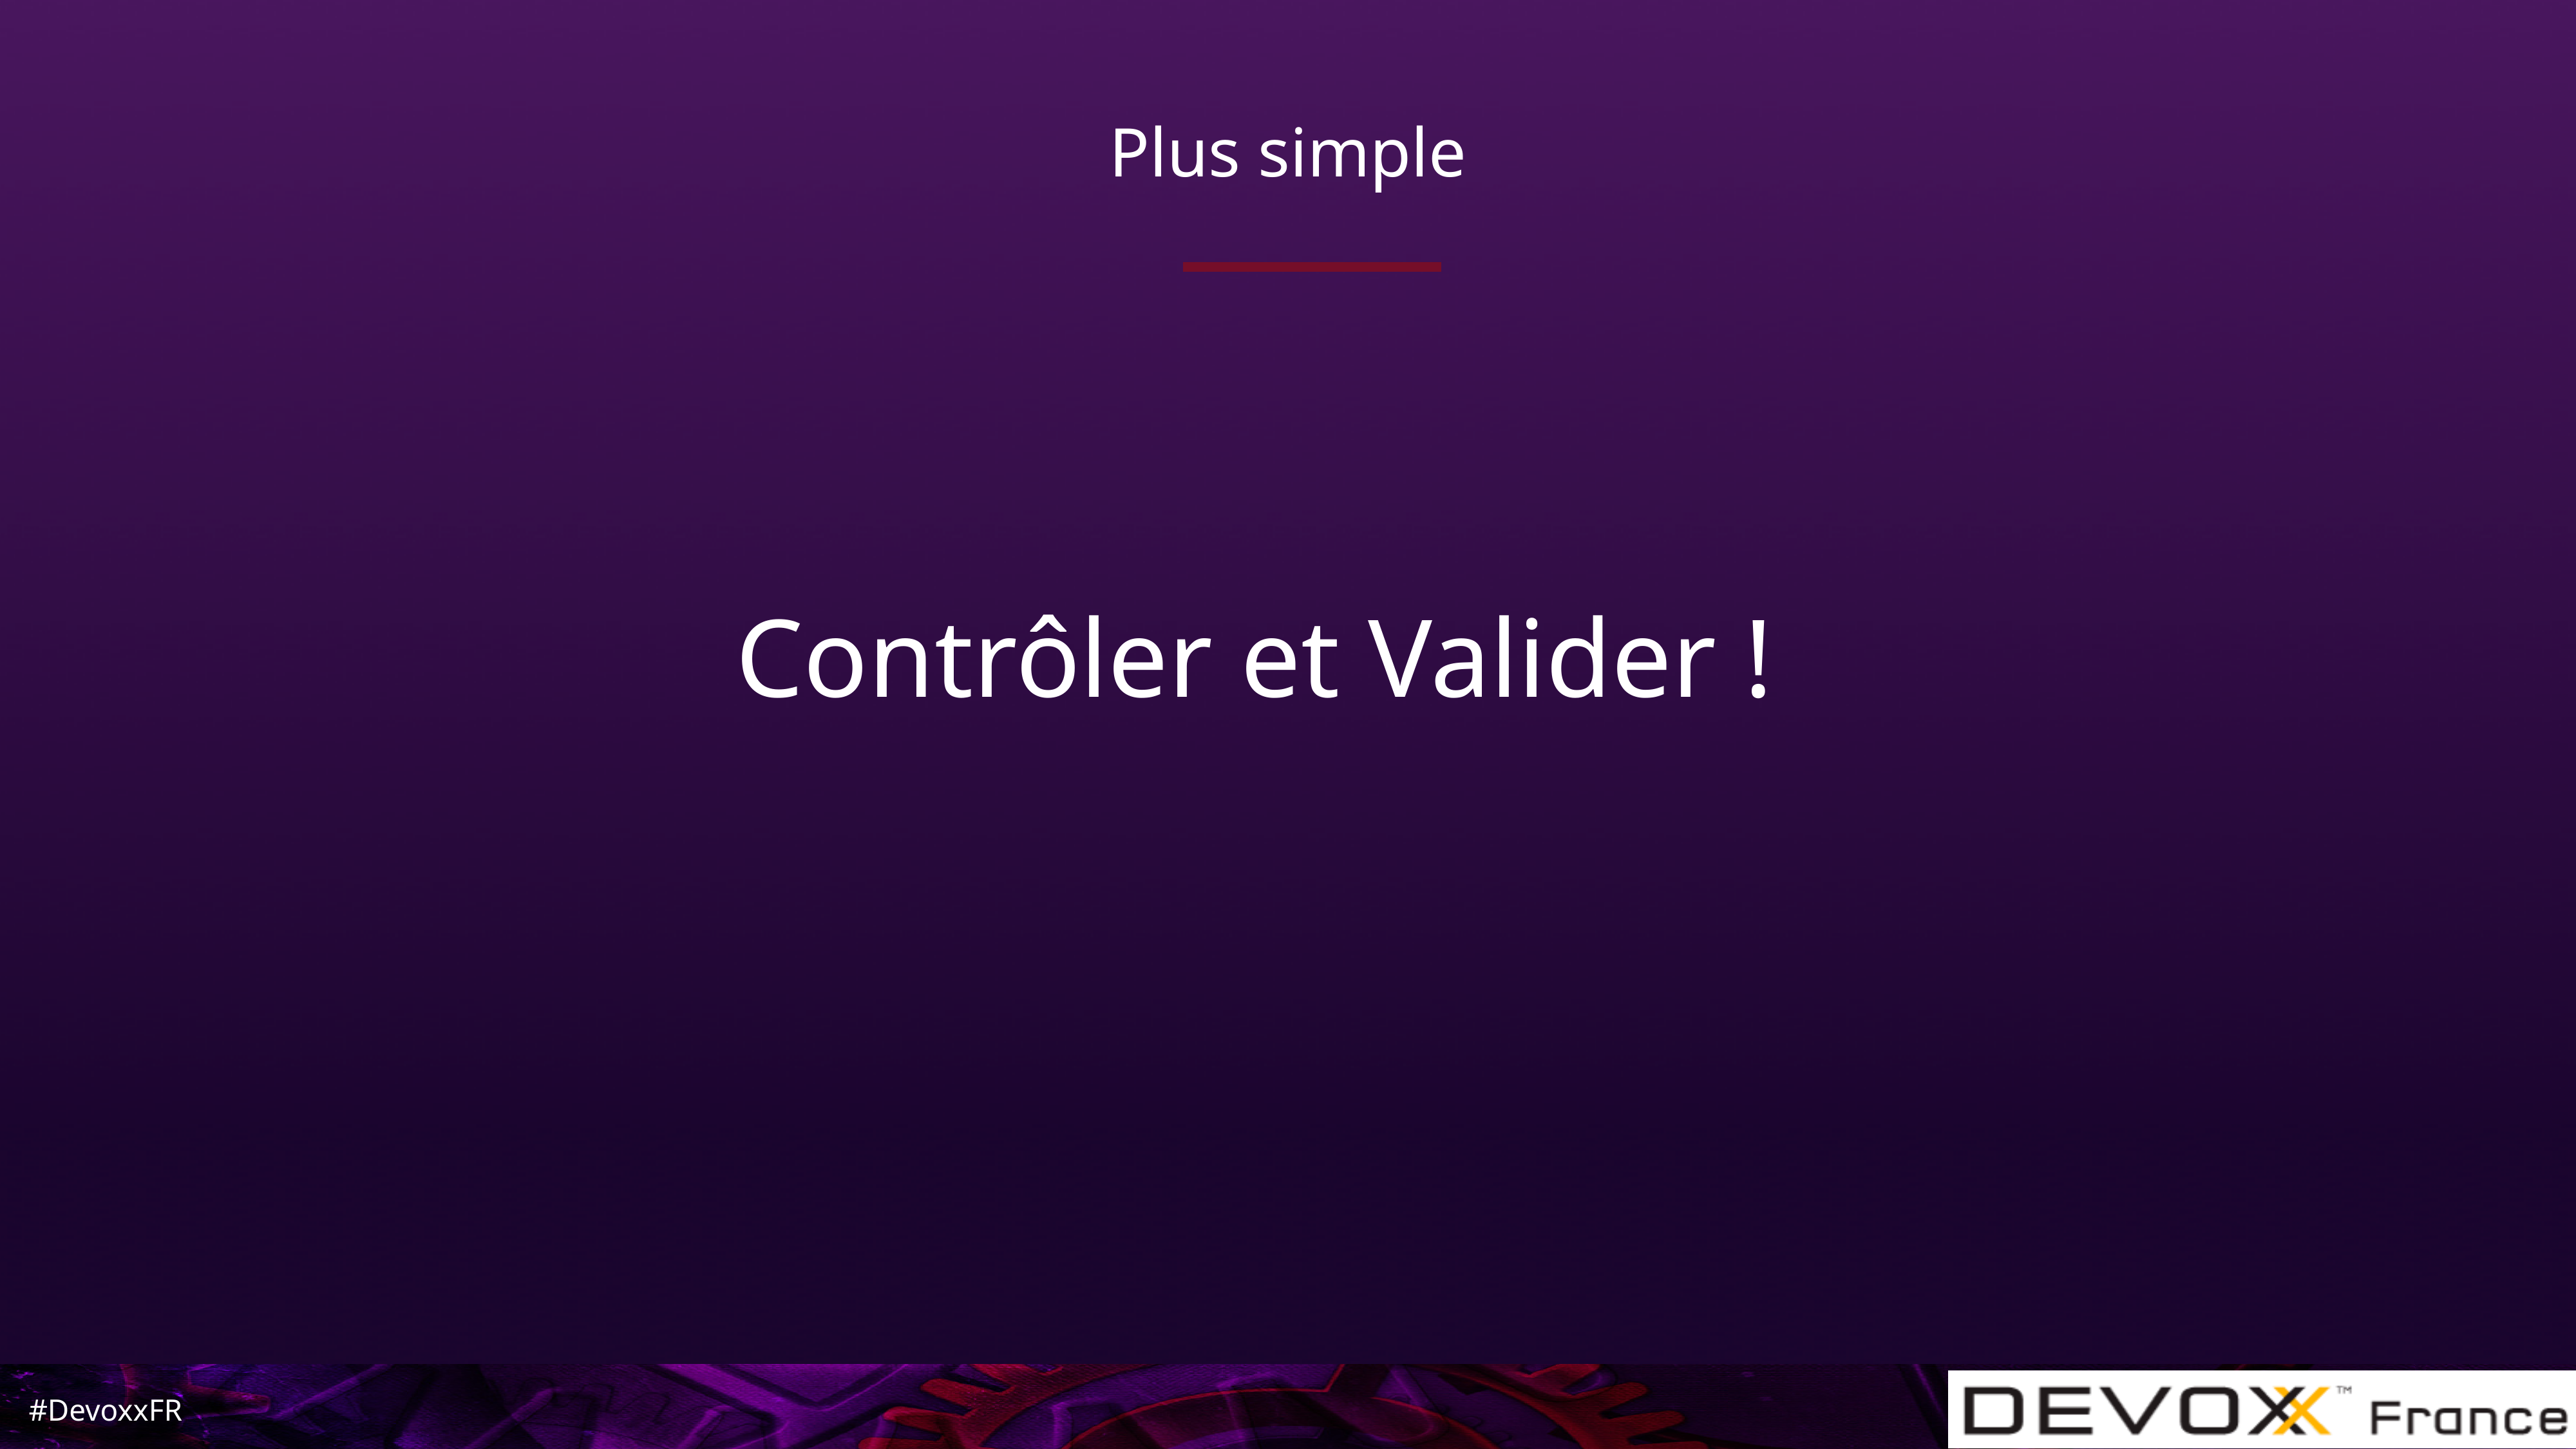

# Plus simple
Contrôler et Valider !